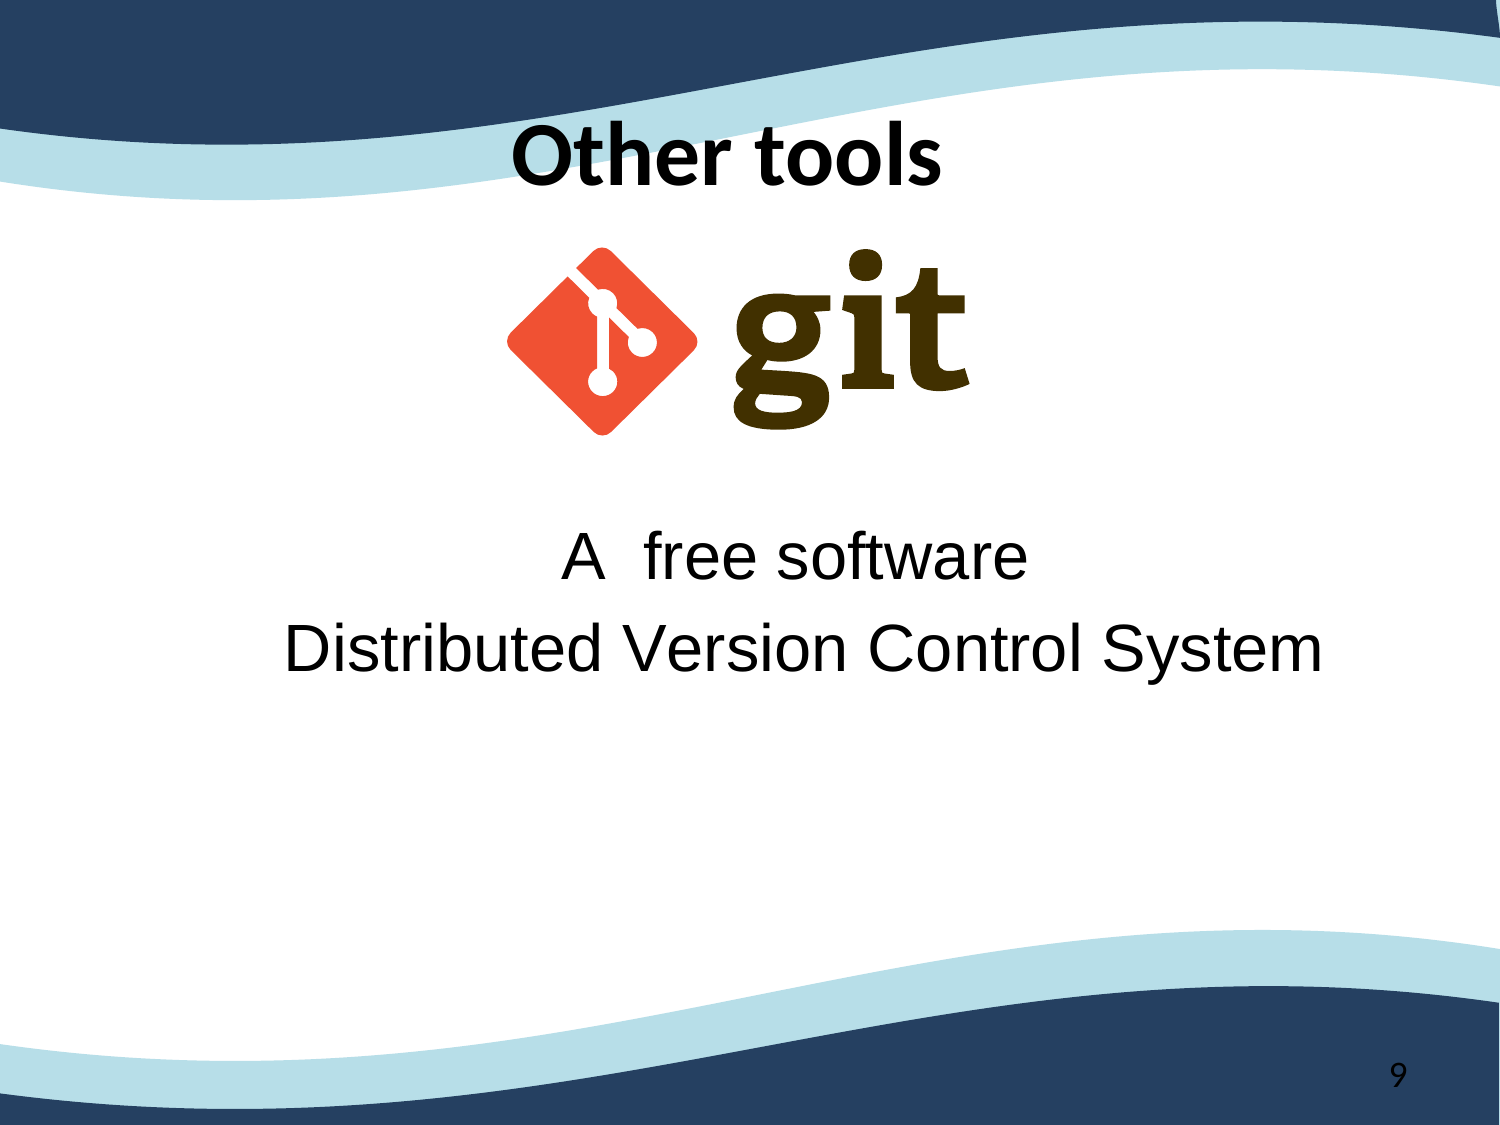

# Other tools
A free software
Distributed Version Control System
9